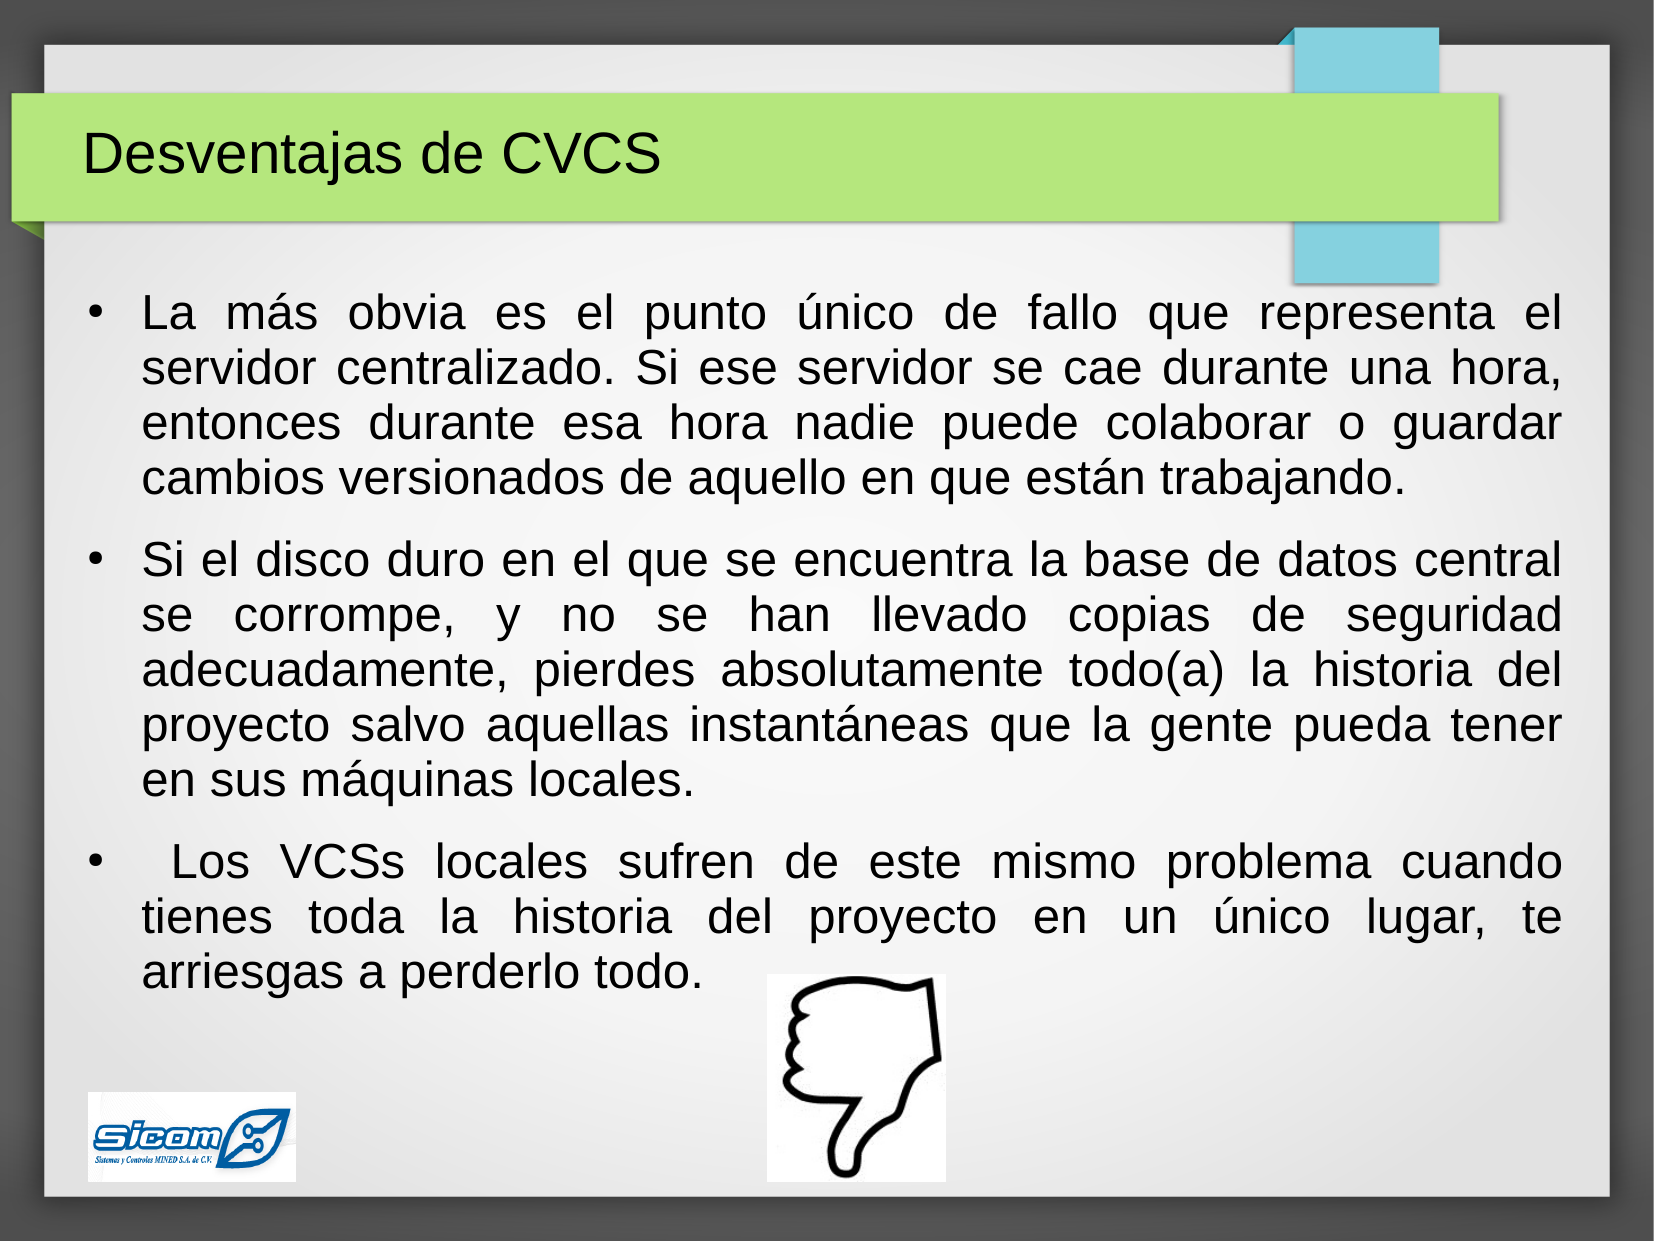

# Desventajas de CVCS
La más obvia es el punto único de fallo que representa el servidor centralizado. Si ese servidor se cae durante una hora, entonces durante esa hora nadie puede colaborar o guardar cambios versionados de aquello en que están trabajando.
Si el disco duro en el que se encuentra la base de datos central se corrompe, y no se han llevado copias de seguridad adecuadamente, pierdes absolutamente todo(a) la historia del proyecto salvo aquellas instantáneas que la gente pueda tener en sus máquinas locales.
 Los VCSs locales sufren de este mismo problema cuando tienes toda la historia del proyecto en un único lugar, te arriesgas a perderlo todo.